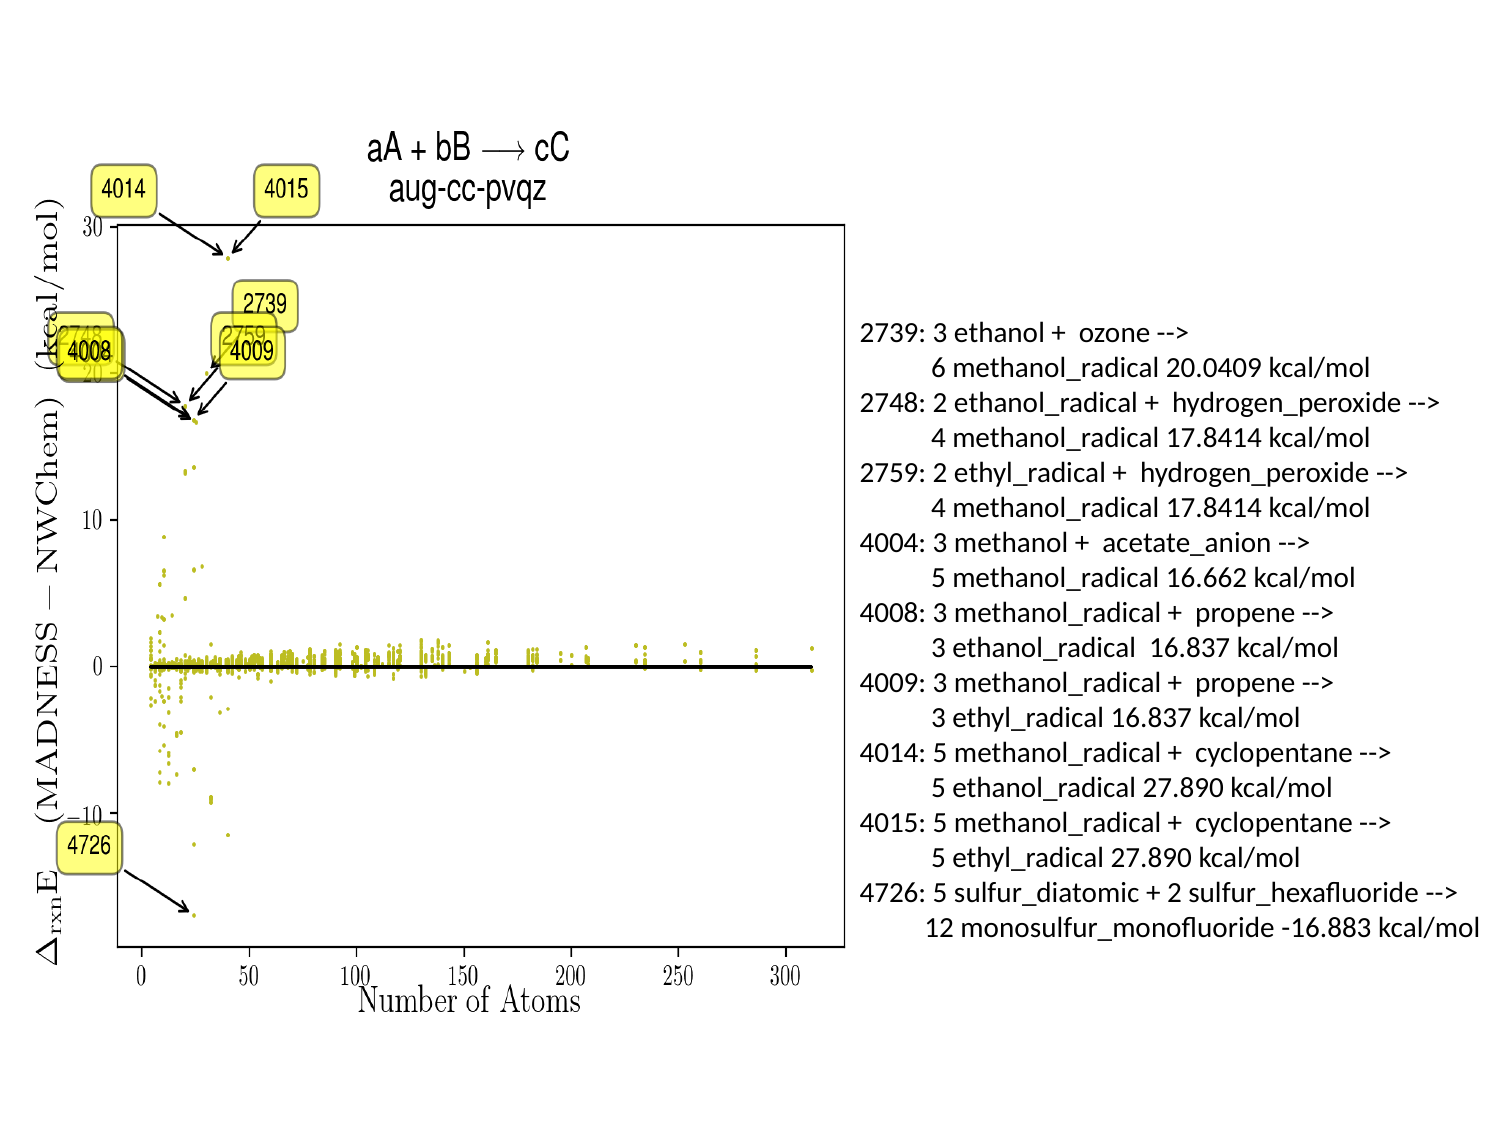

2739: 3 ethanol +  ozone -->
 6 methanol_radical 20.0409 kcal/mol
   2748: 2 ethanol_radical +  hydrogen_peroxide -->
 4 methanol_radical 17.8414 kcal/mol
   2759: 2 ethyl_radical +  hydrogen_peroxide -->
 4 methanol_radical 17.8414 kcal/mol
   4004: 3 methanol +  acetate_anion -->
 5 methanol_radical 16.662 kcal/mol
   4008: 3 methanol_radical +  propene -->
 3 ethanol_radical 16.837 kcal/mol
   4009: 3 methanol_radical +  propene -->
 3 ethyl_radical 16.837 kcal/mol
   4014: 5 methanol_radical +  cyclopentane -->
 5 ethanol_radical 27.890 kcal/mol
   4015: 5 methanol_radical +  cyclopentane -->
 5 ethyl_radical 27.890 kcal/mol
   4726: 5 sulfur_diatomic + 2 sulfur_hexafluoride -->
 12 monosulfur_monofluoride -16.883 kcal/mol